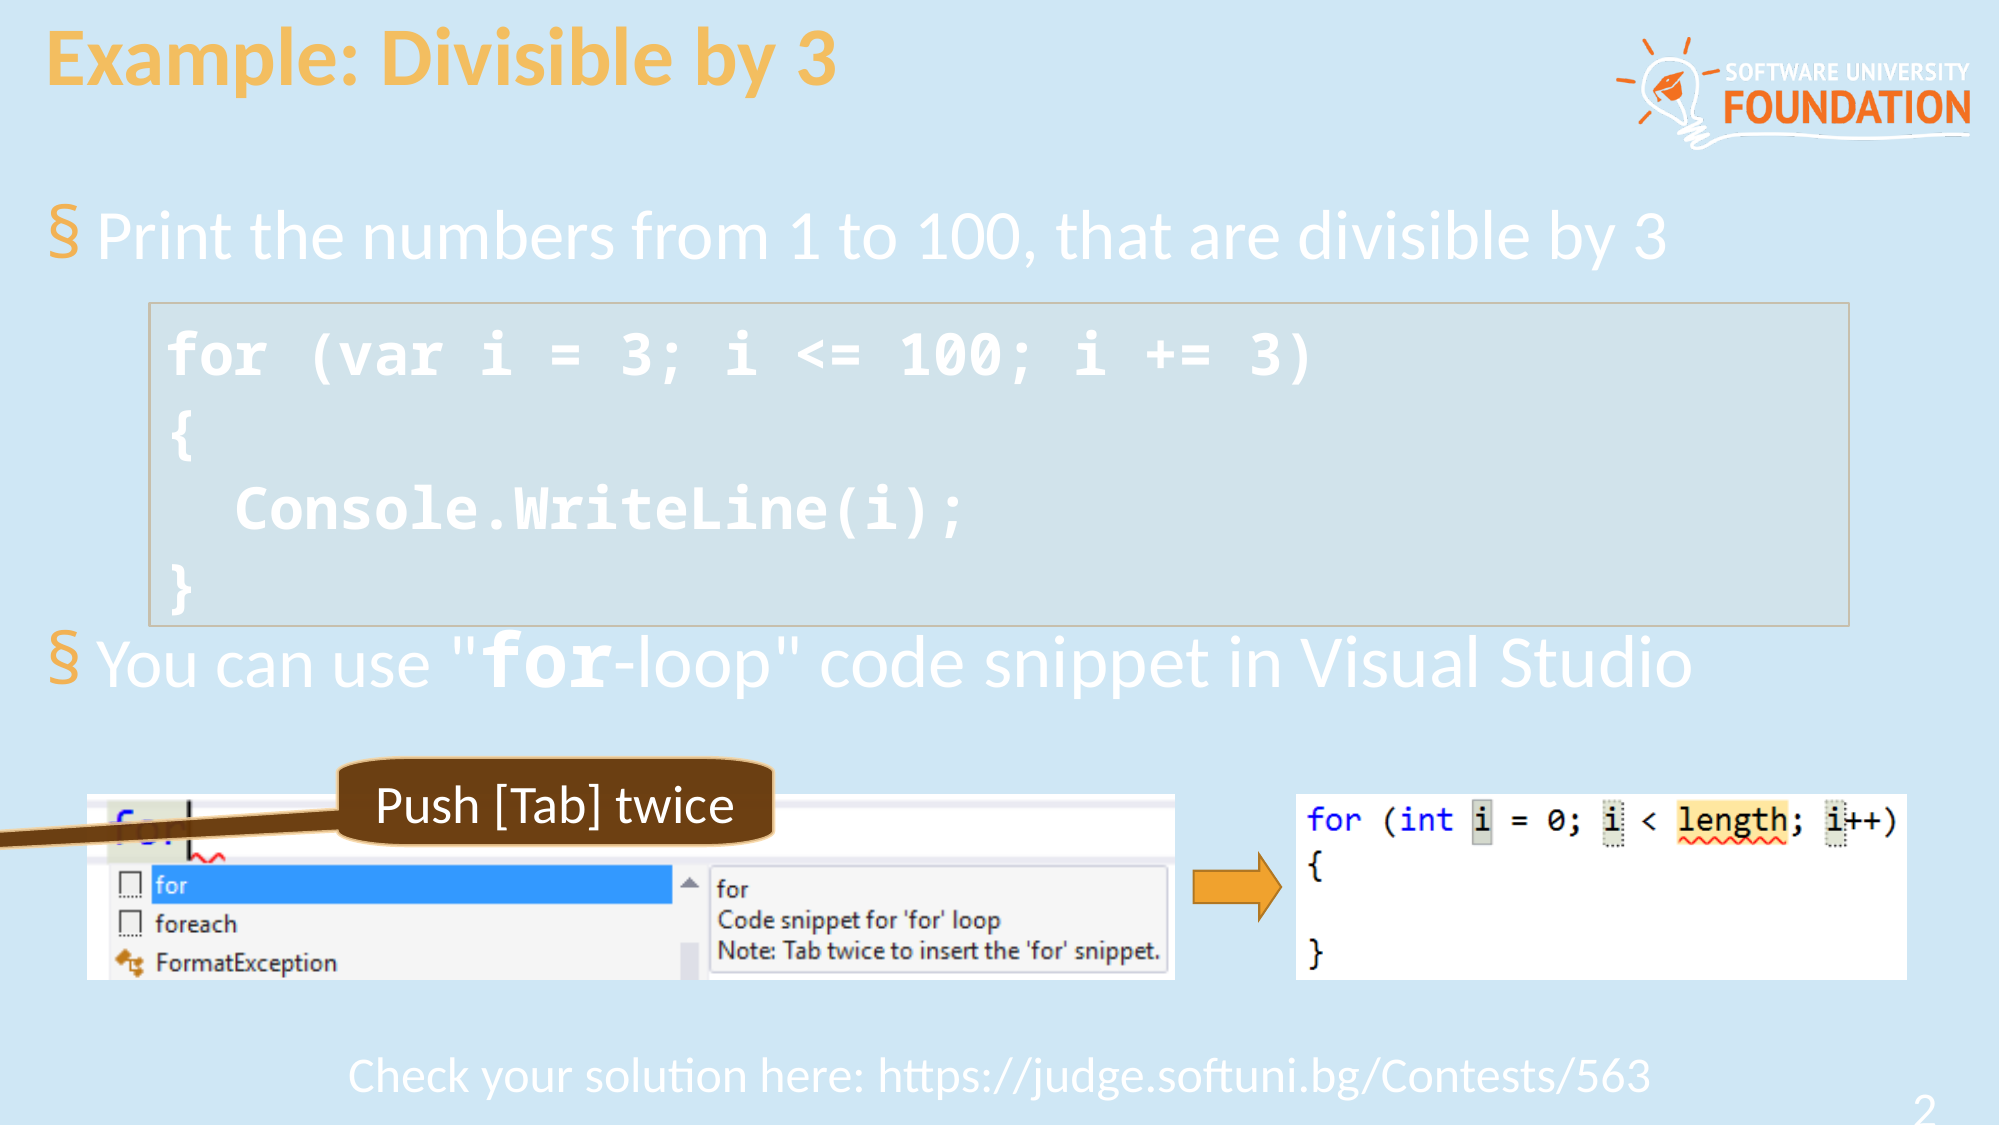

# Example: Divisible by 3
Print the numbers from 1 to 100, that are divisible by 3
You can use "for-loop" code snippet in Visual Studio
for (var i = 3; i <= 100; i += 3)
{
 Console.WriteLine(i);
}
Push [Tab] twice
Check your solution here: https://judge.softuni.bg/Contests/563